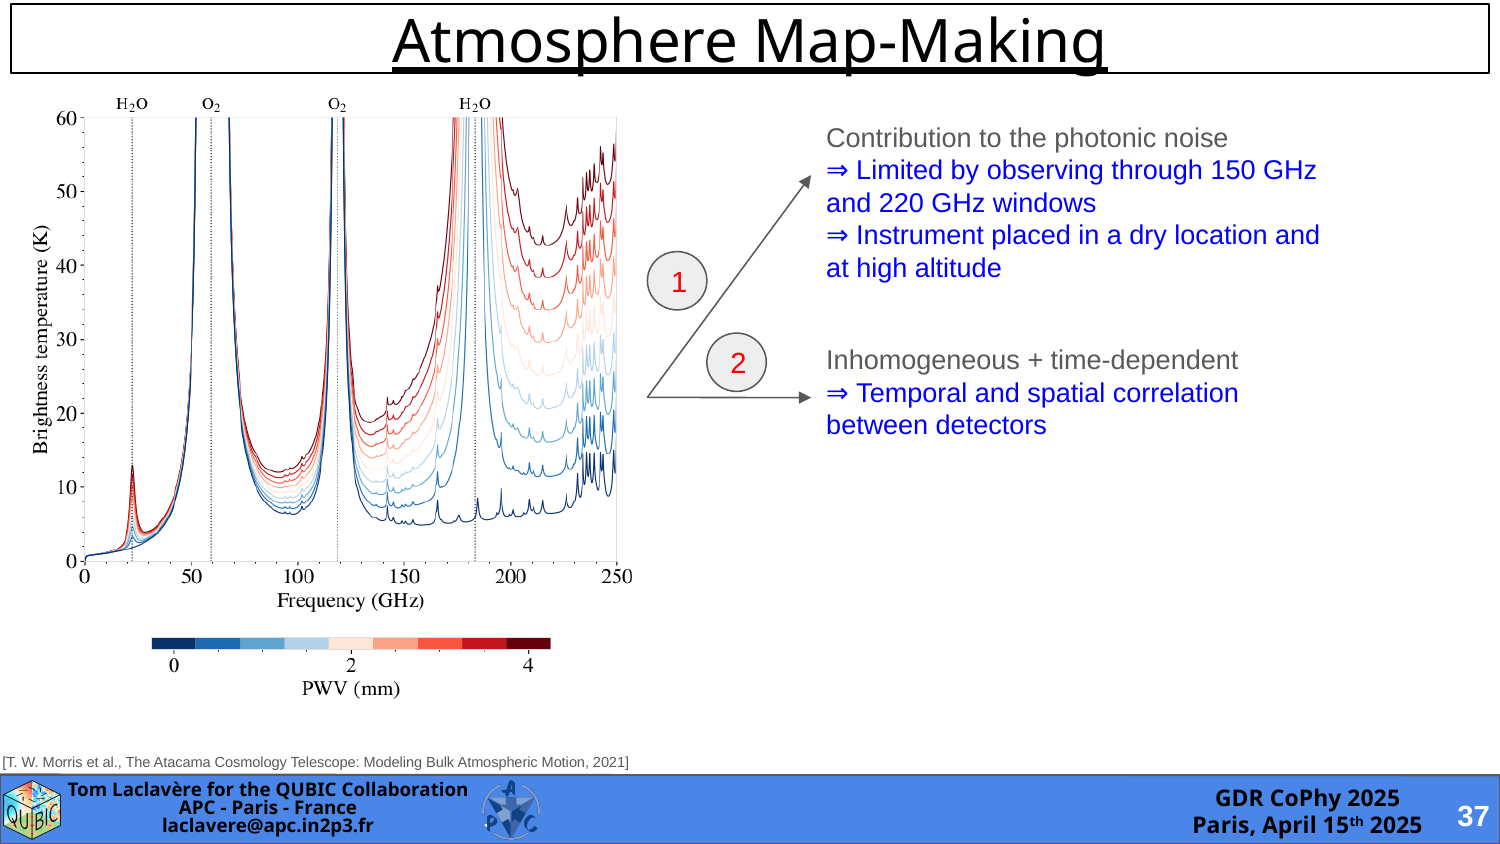

# Atmosphere Map-Making
Contribution to the photonic noise
⇒ Limited by observing through 150 GHz and 220 GHz windows
⇒ Instrument placed in a dry location and at high altitude
1
Inhomogeneous + time-dependent
⇒ Temporal and spatial correlation between detectors
2
[T. W. Morris et al., The Atacama Cosmology Telescope: Modeling Bulk Atmospheric Motion, 2021]